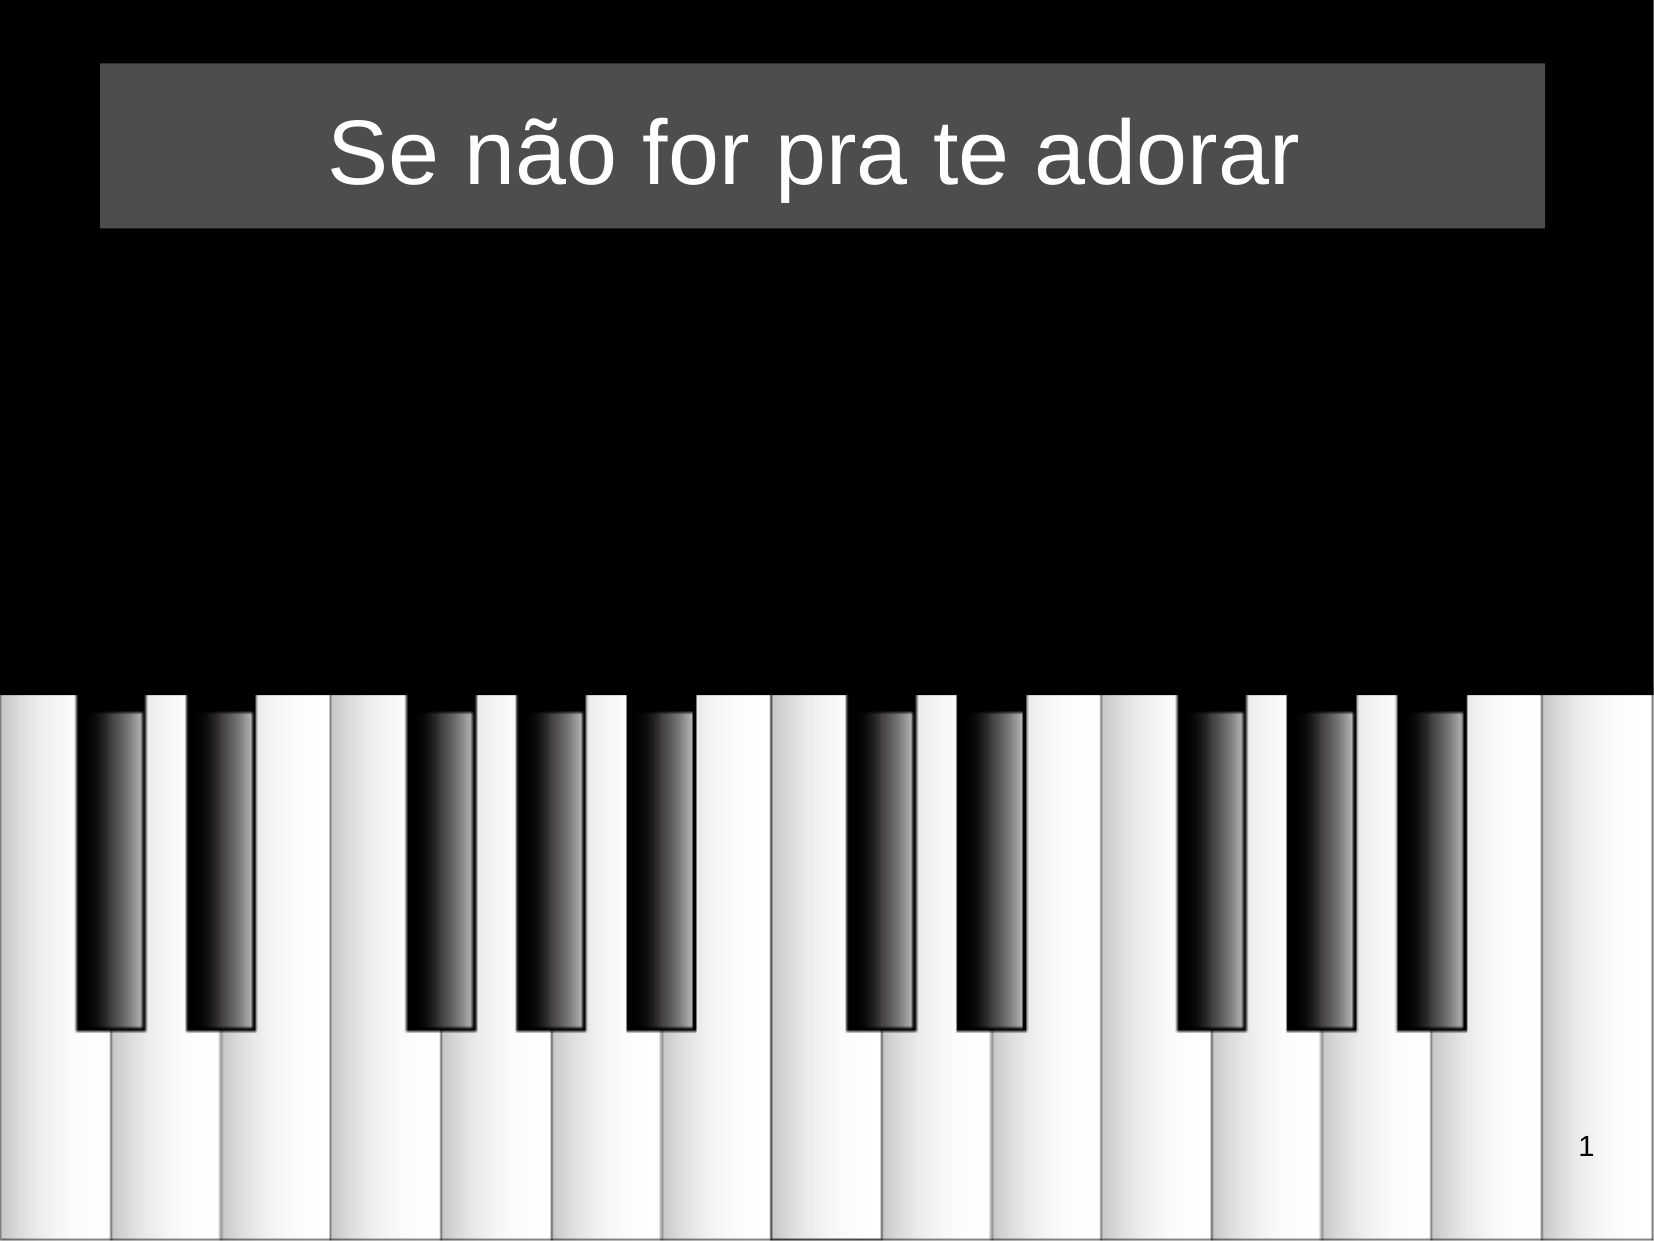

# Se não for pra te adorar